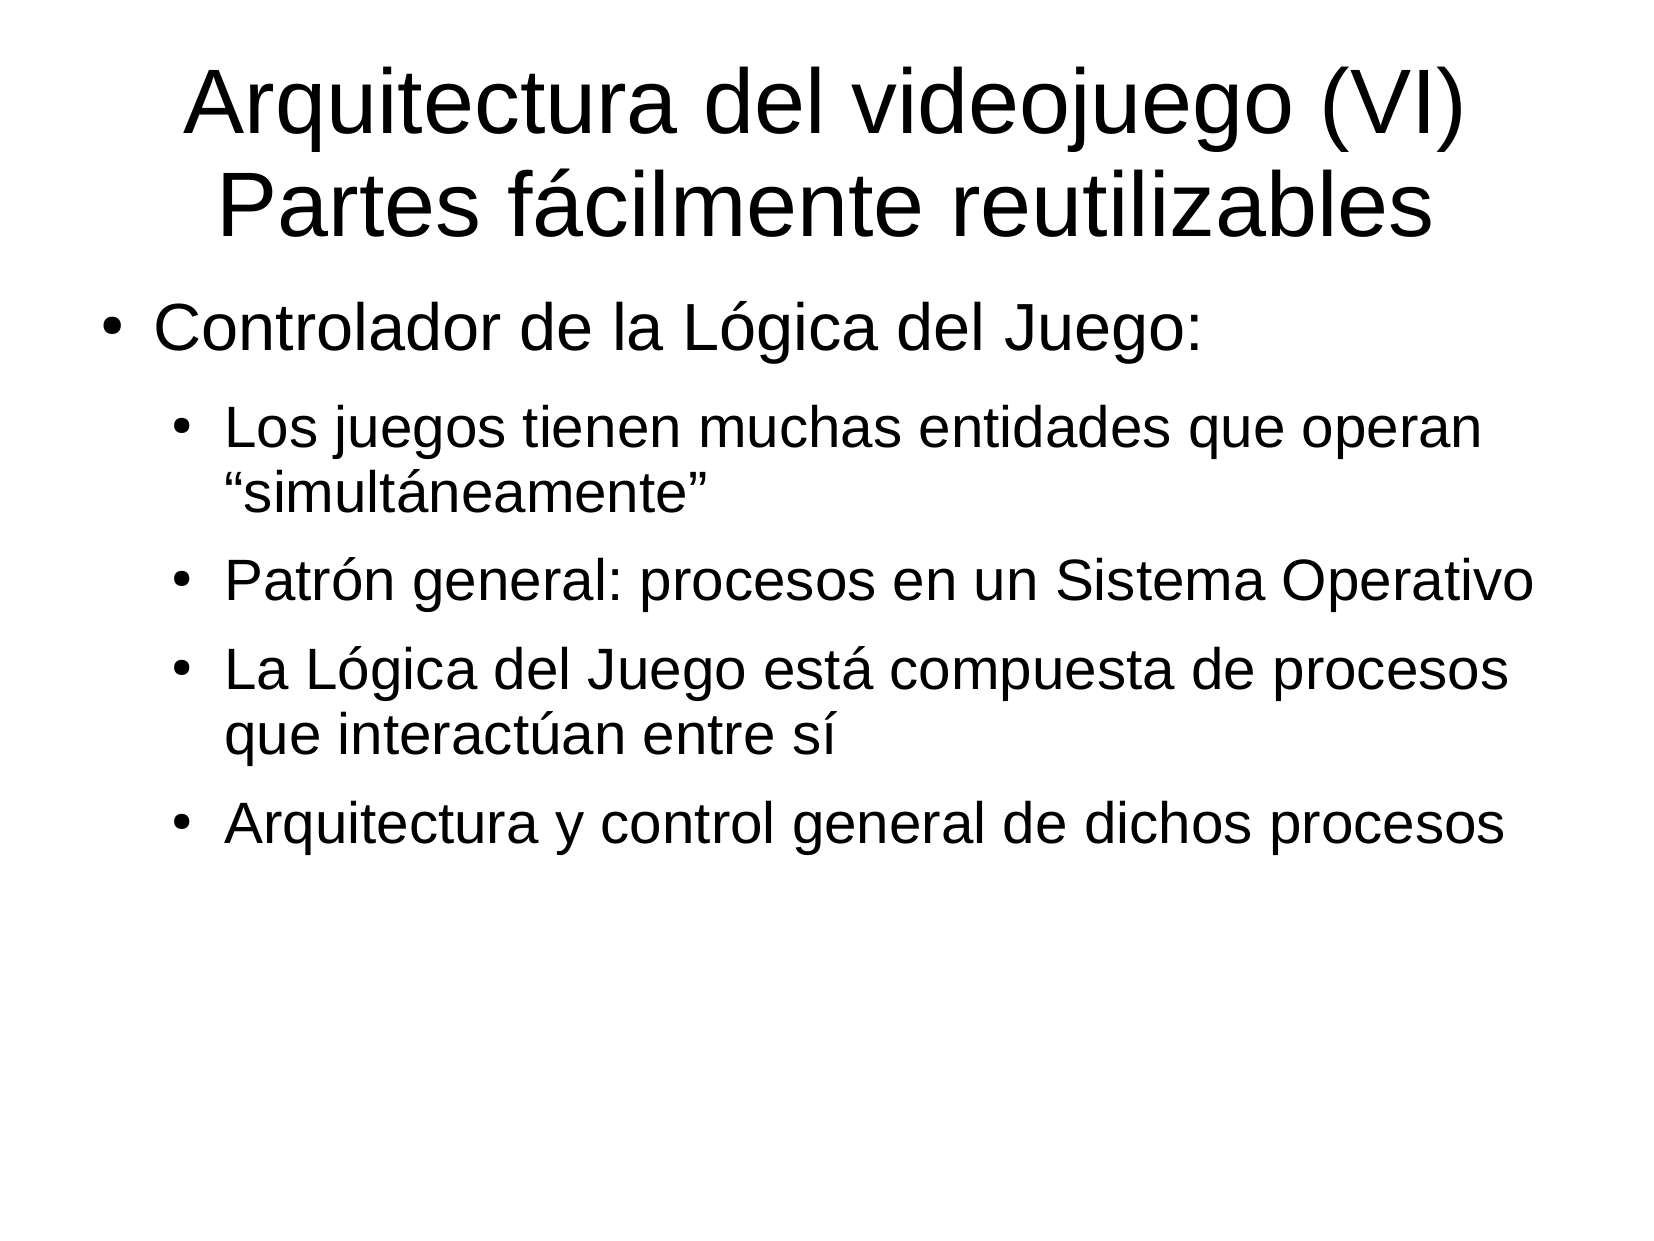

# Arquitectura del videojuego (VI) Partes fácilmente reutilizables
Controlador de la Lógica del Juego:
Los juegos tienen muchas entidades que operan “simultáneamente”
Patrón general: procesos en un Sistema Operativo
La Lógica del Juego está compuesta de procesos que interactúan entre sí
Arquitectura y control general de dichos procesos